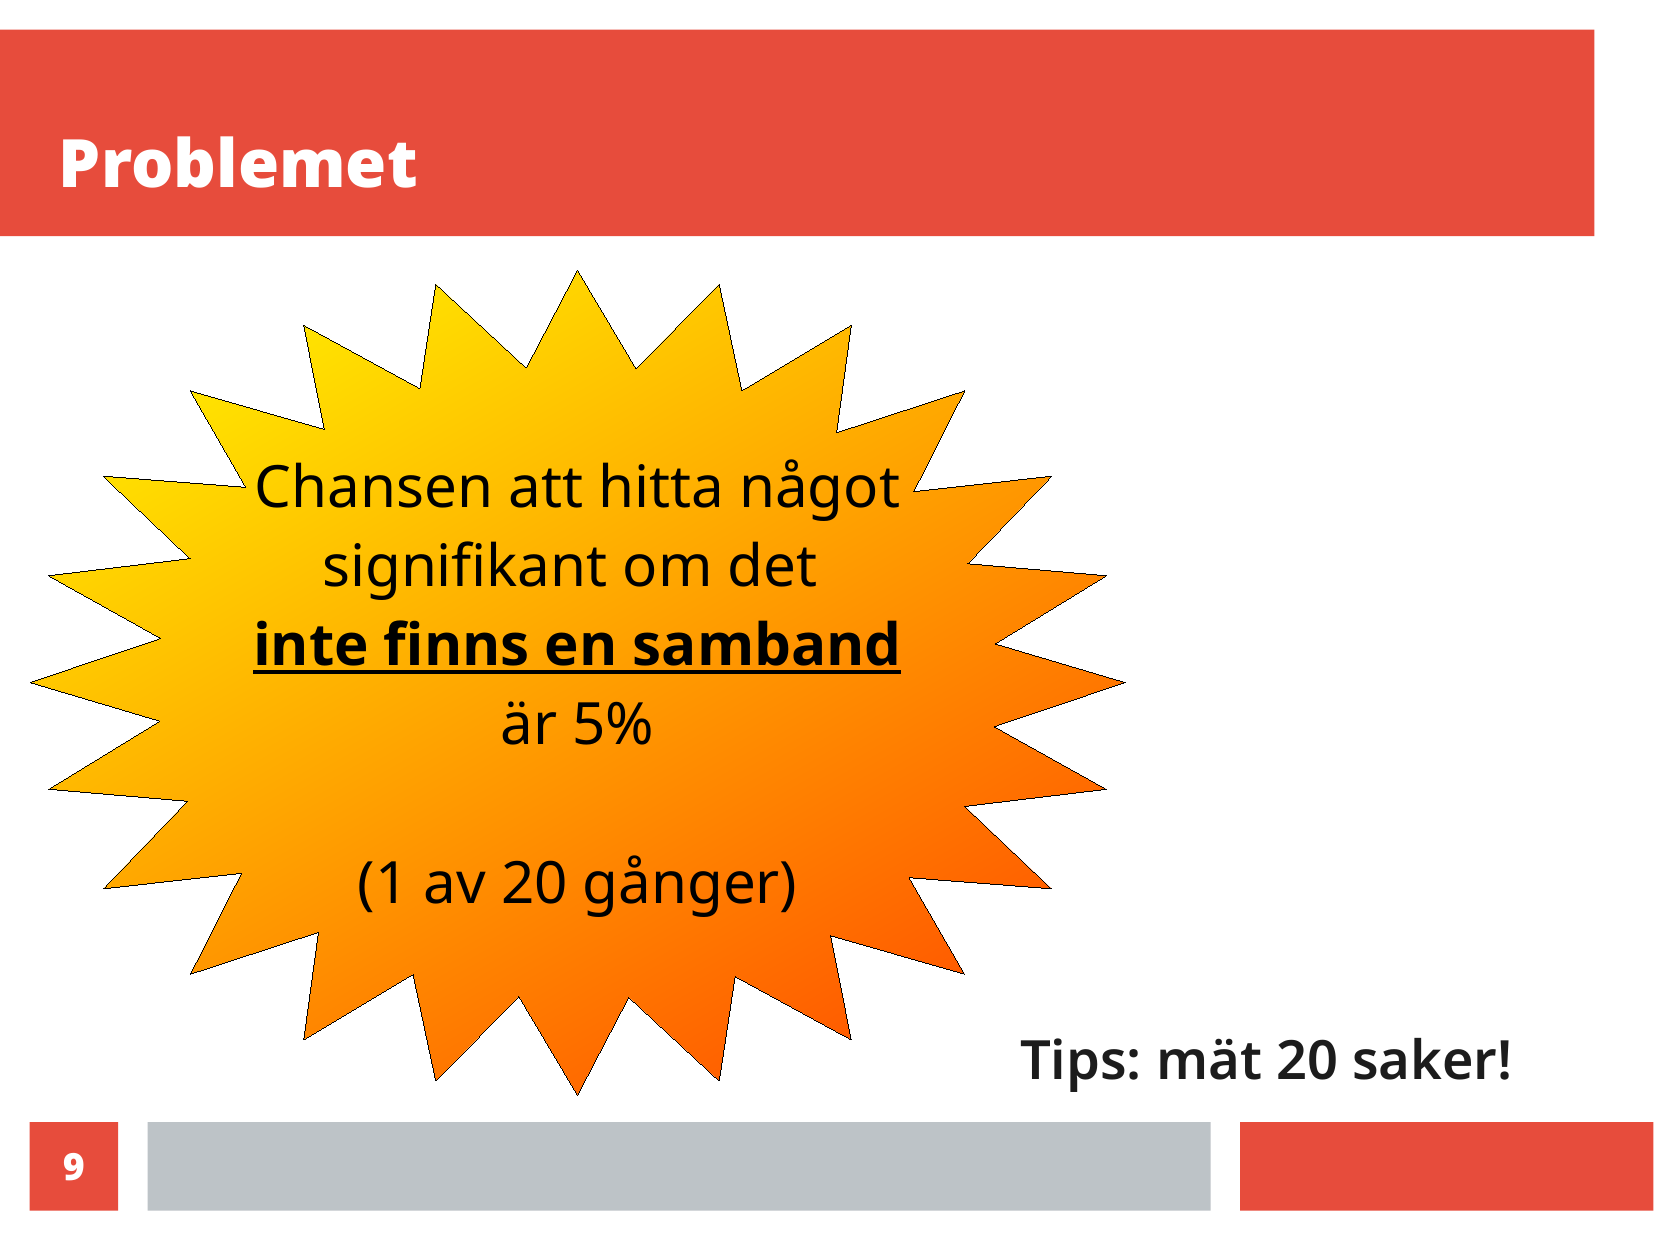

# Problemet
Chansen att hitta något
signifikant om det
inte finns en samband
är 5%
(1 av 20 gånger)
Tips: mät 20 saker!
9